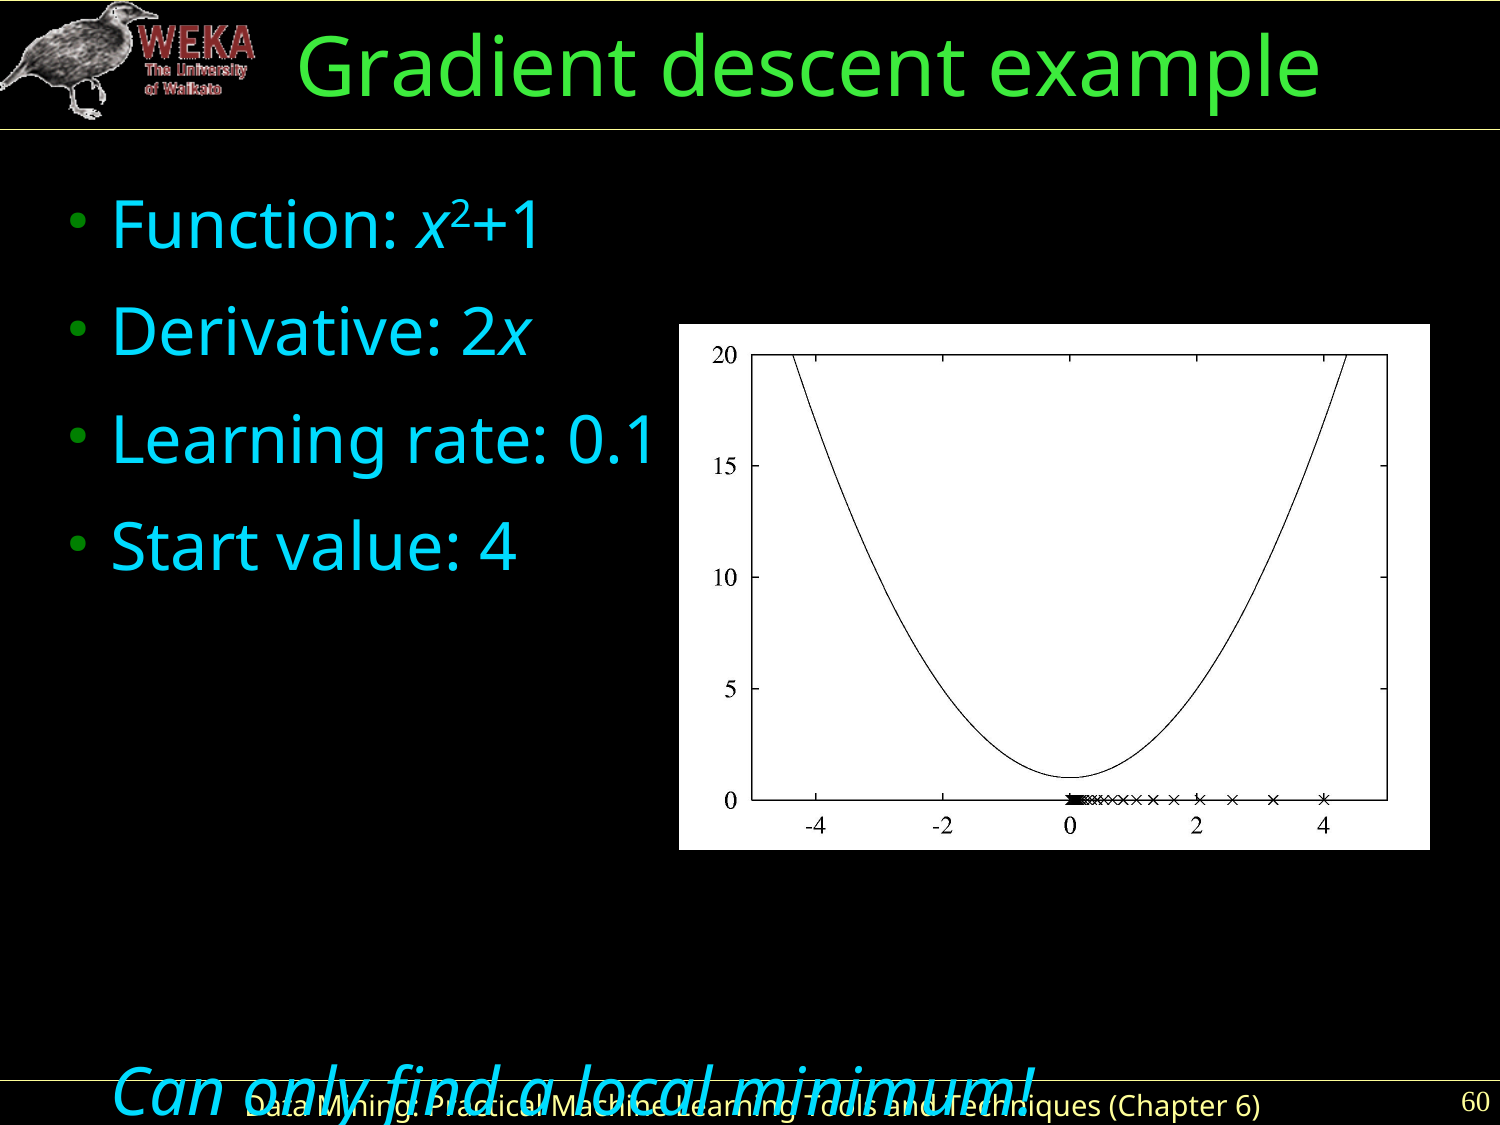

# Gradient descent example
Function: x2+1
Derivative: 2x
Learning rate: 0.1
Start value: 4
Can only find a local minimum!
Data Mining: Practical Machine Learning Tools and Techniques (Chapter 6)
60